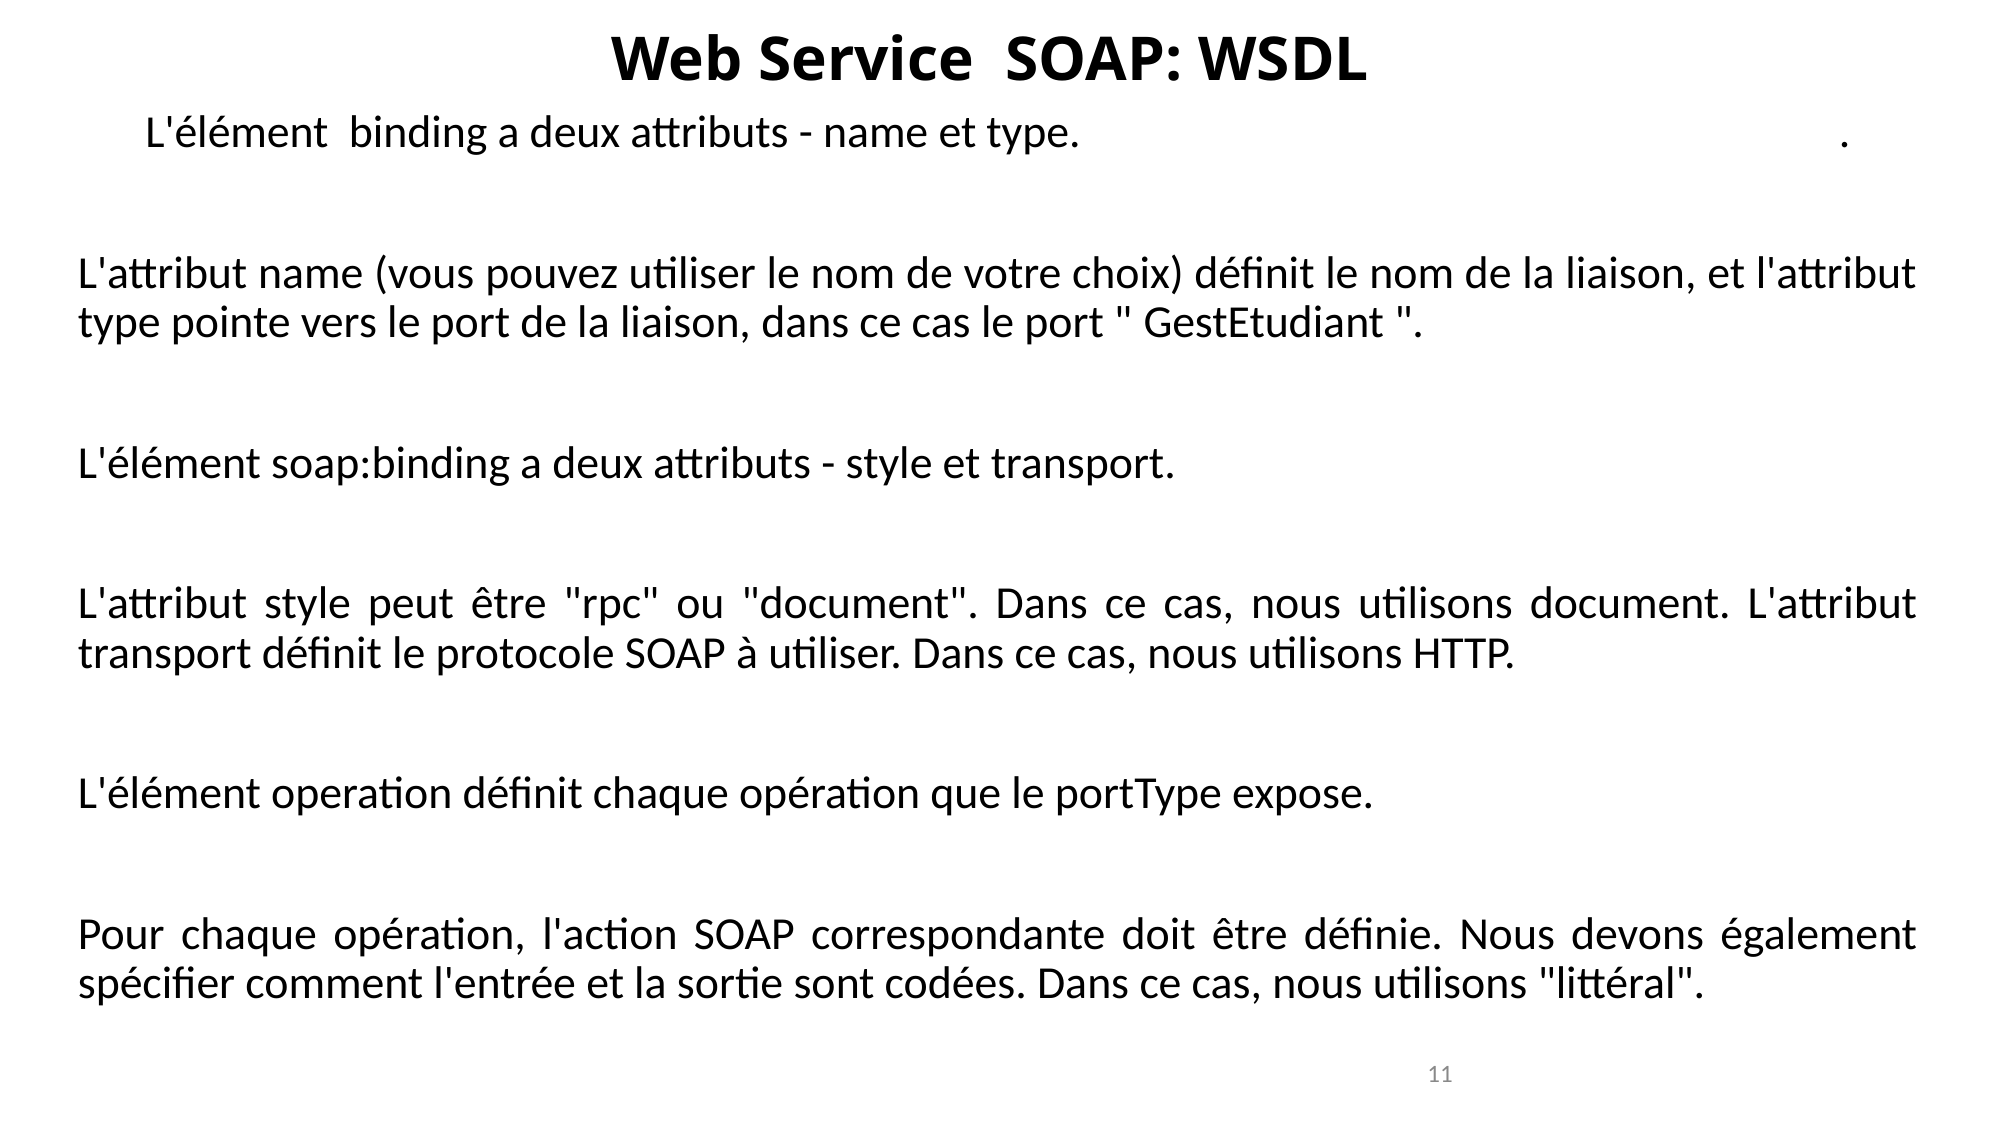

# Web Service SOAP: WSDL
L'élément binding a deux attributs - name et type. .
L'attribut name (vous pouvez utiliser le nom de votre choix) définit le nom de la liaison, et l'attribut type pointe vers le port de la liaison, dans ce cas le port " GestEtudiant ".
L'élément soap:binding a deux attributs - style et transport.
L'attribut style peut être "rpc" ou "document". Dans ce cas, nous utilisons document. L'attribut transport définit le protocole SOAP à utiliser. Dans ce cas, nous utilisons HTTP.
L'élément operation définit chaque opération que le portType expose.
Pour chaque opération, l'action SOAP correspondante doit être définie. Nous devons également spécifier comment l'entrée et la sortie sont codées. Dans ce cas, nous utilisons "littéral".